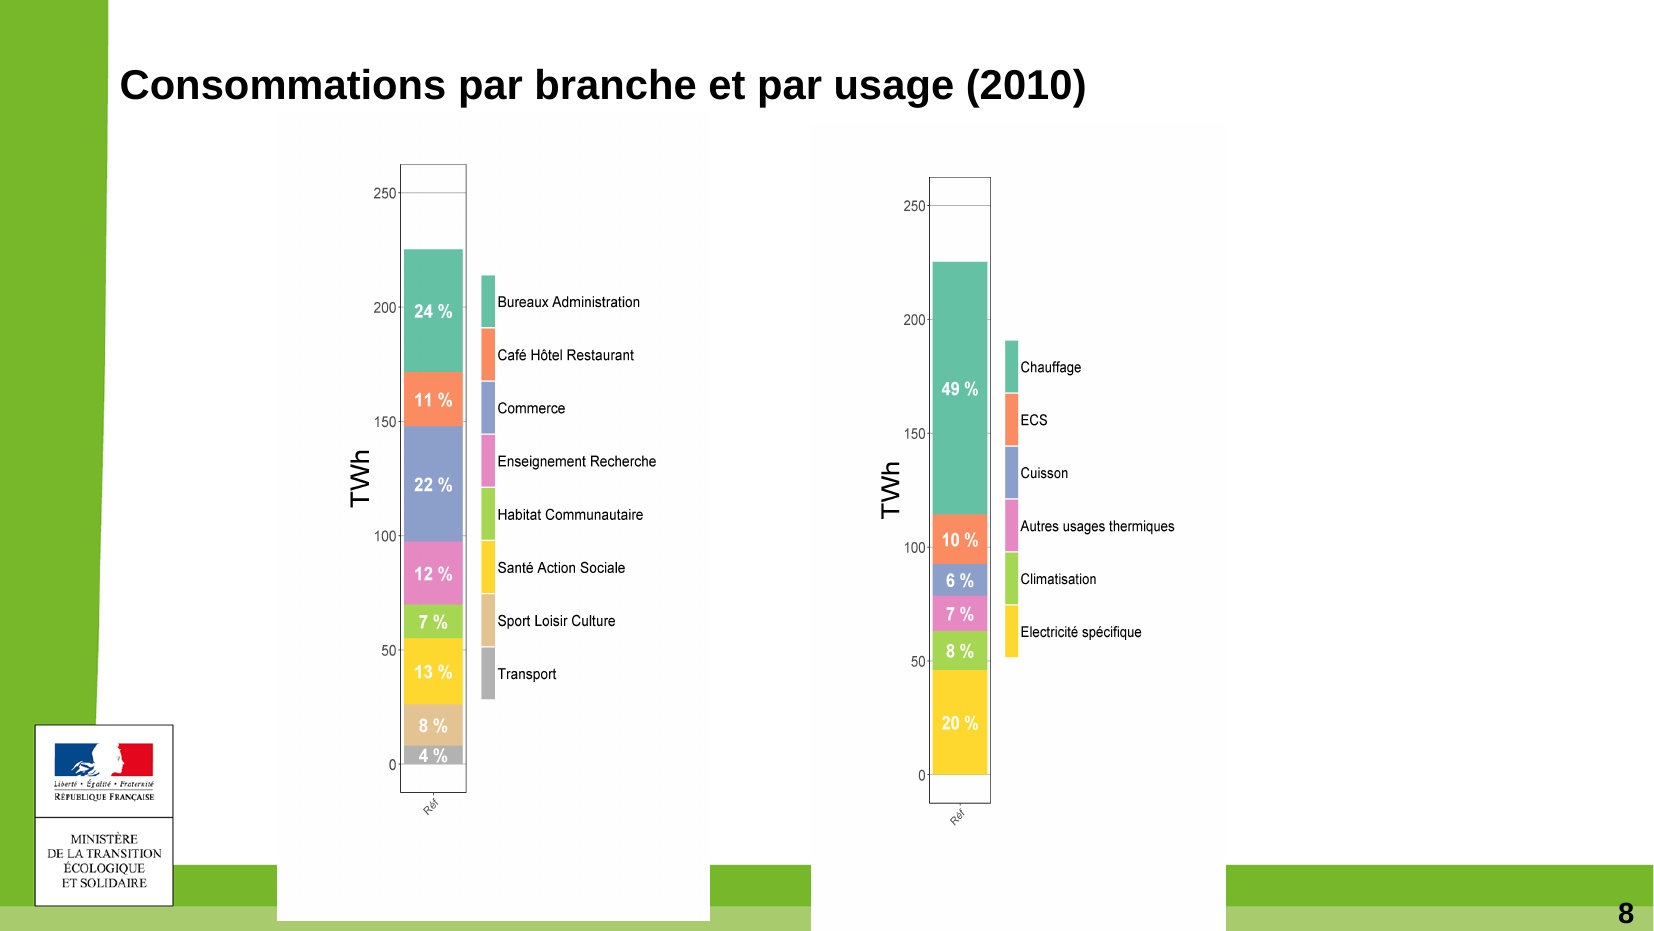

# Consommations par branche et par usage (2010)